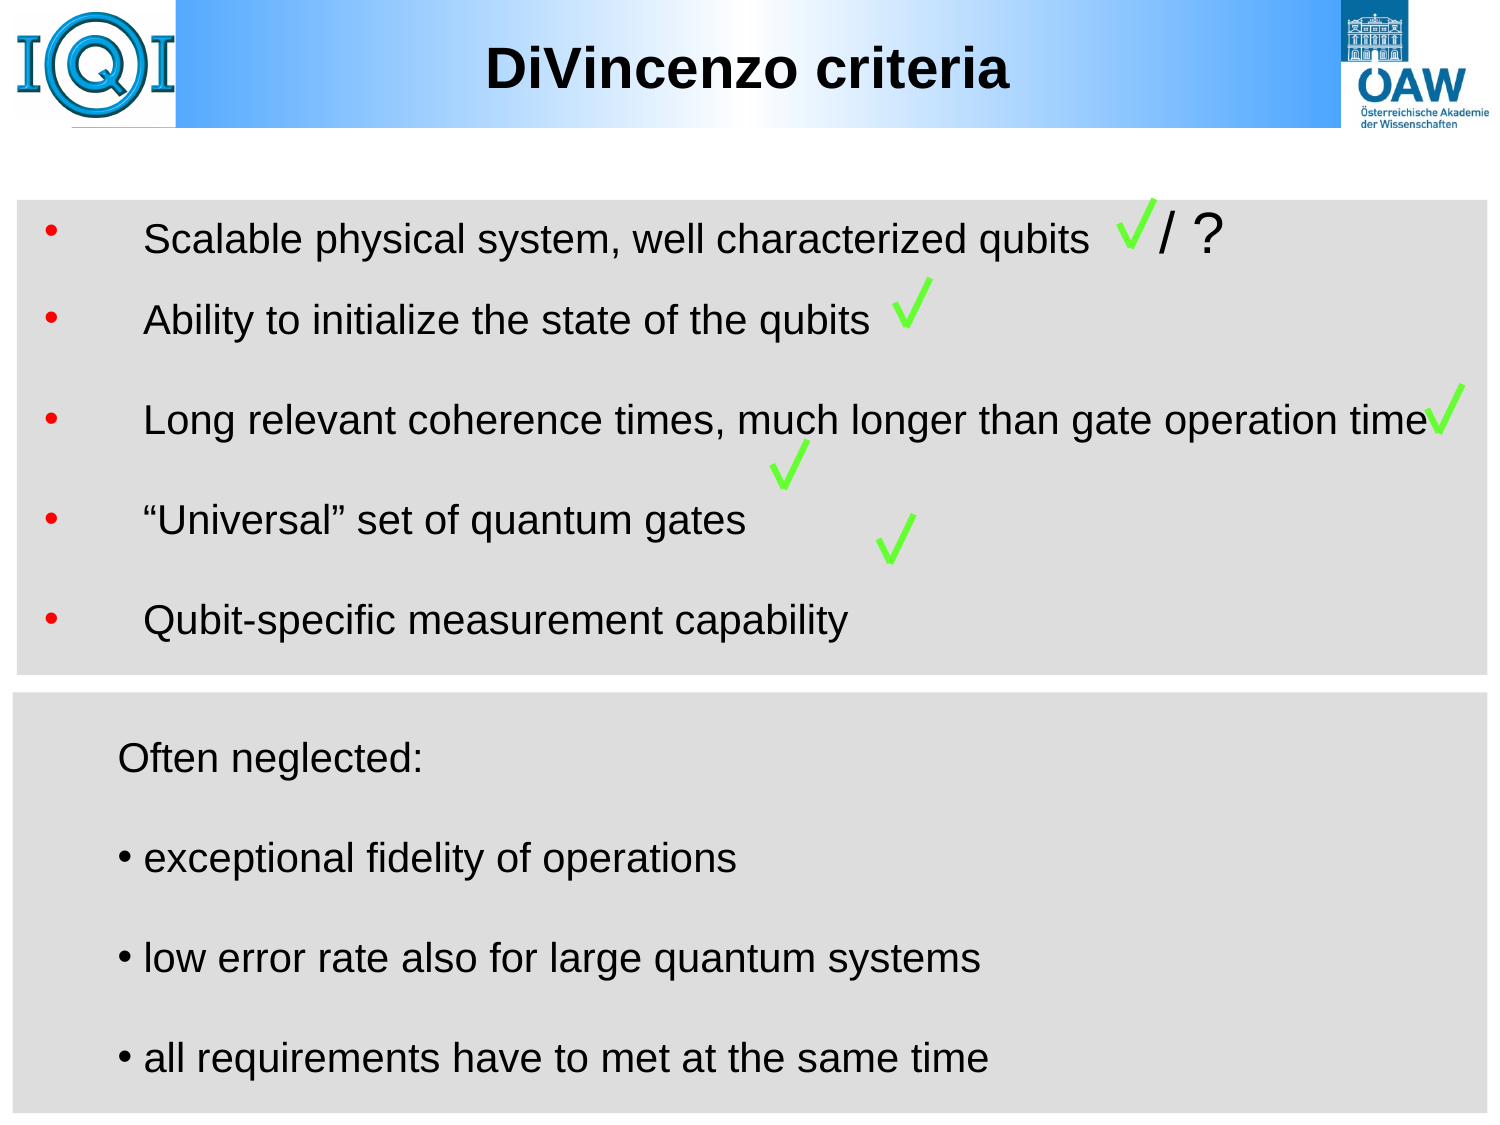

DiVincenzo criteria
Scalable physical system, well characterized qubits / ?
Ability to initialize the state of the qubits
Long relevant coherence times, much longer than gate operation time
“Universal” set of quantum gates
Qubit-specific measurement capability
Often neglected:
 exceptional fidelity of operations
 low error rate also for large quantum systems
 all requirements have to met at the same time